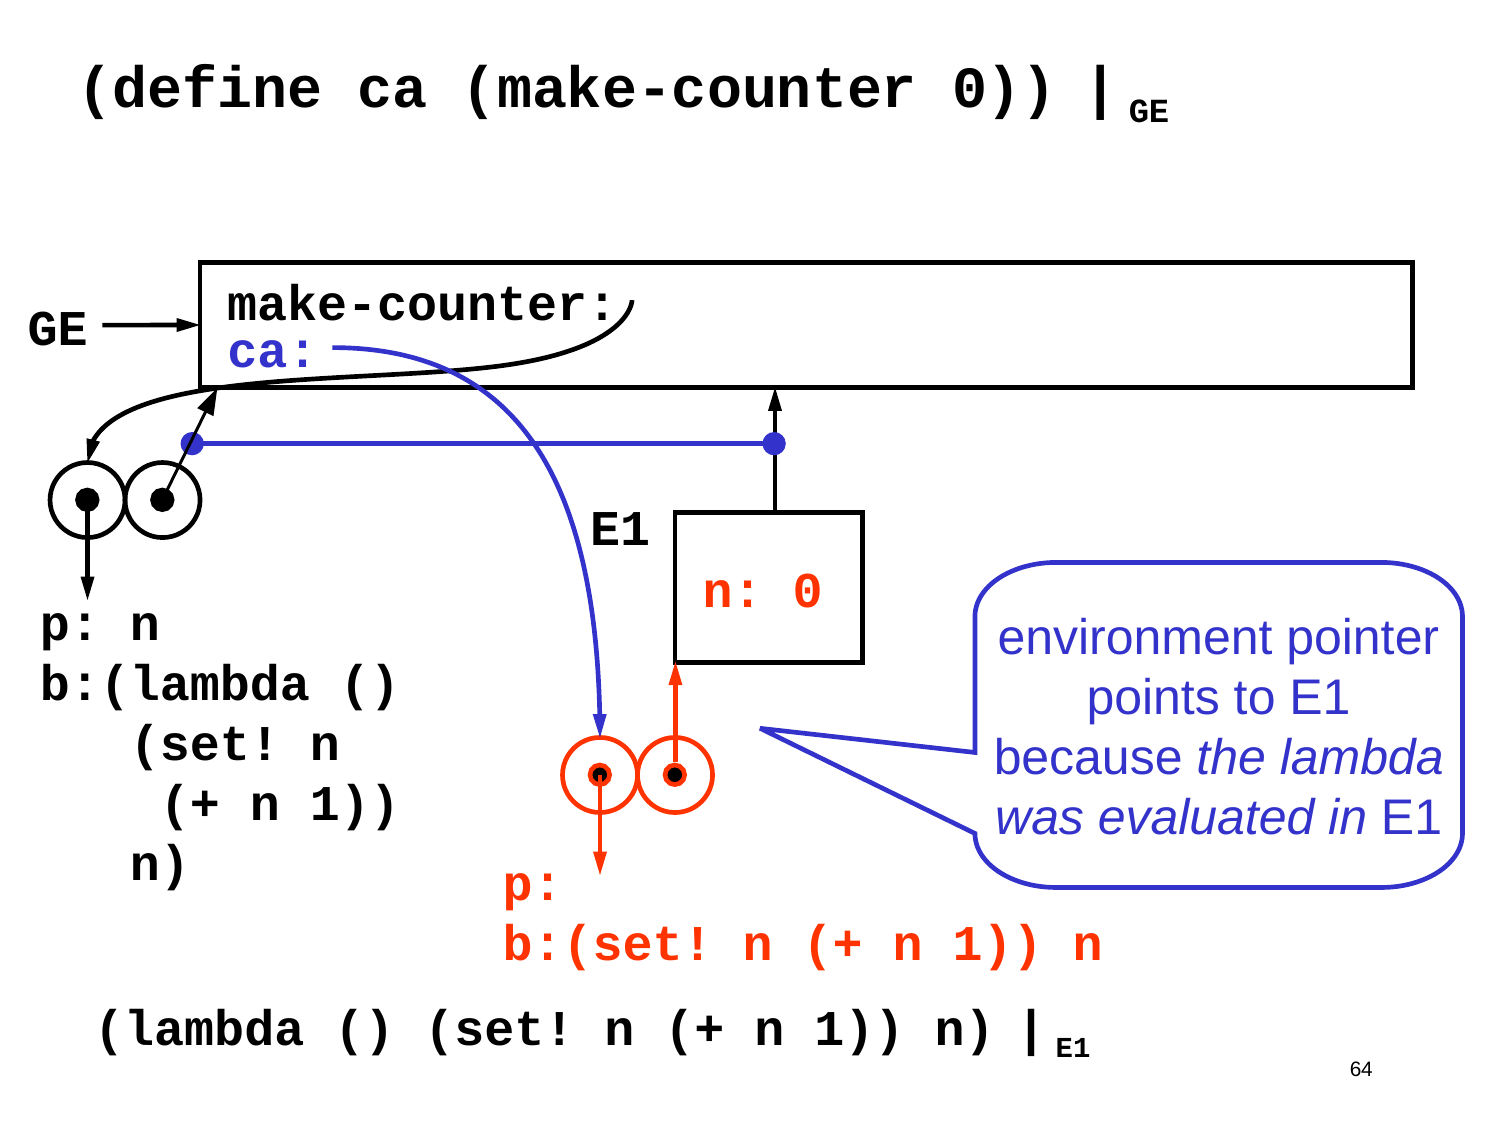

# (define ca (make-counter 0)) | GE
make-counter:
GE
ca:
E1
n: 0
environment pointer
points to E1
because the lambda
was evaluated in E1
p: n
b:(lambda ()
 (set! n
 (+ n 1))
 n)
p:
b:(set! n (+ n 1)) n
(lambda () (set! n (+ n 1)) n) | E1
64